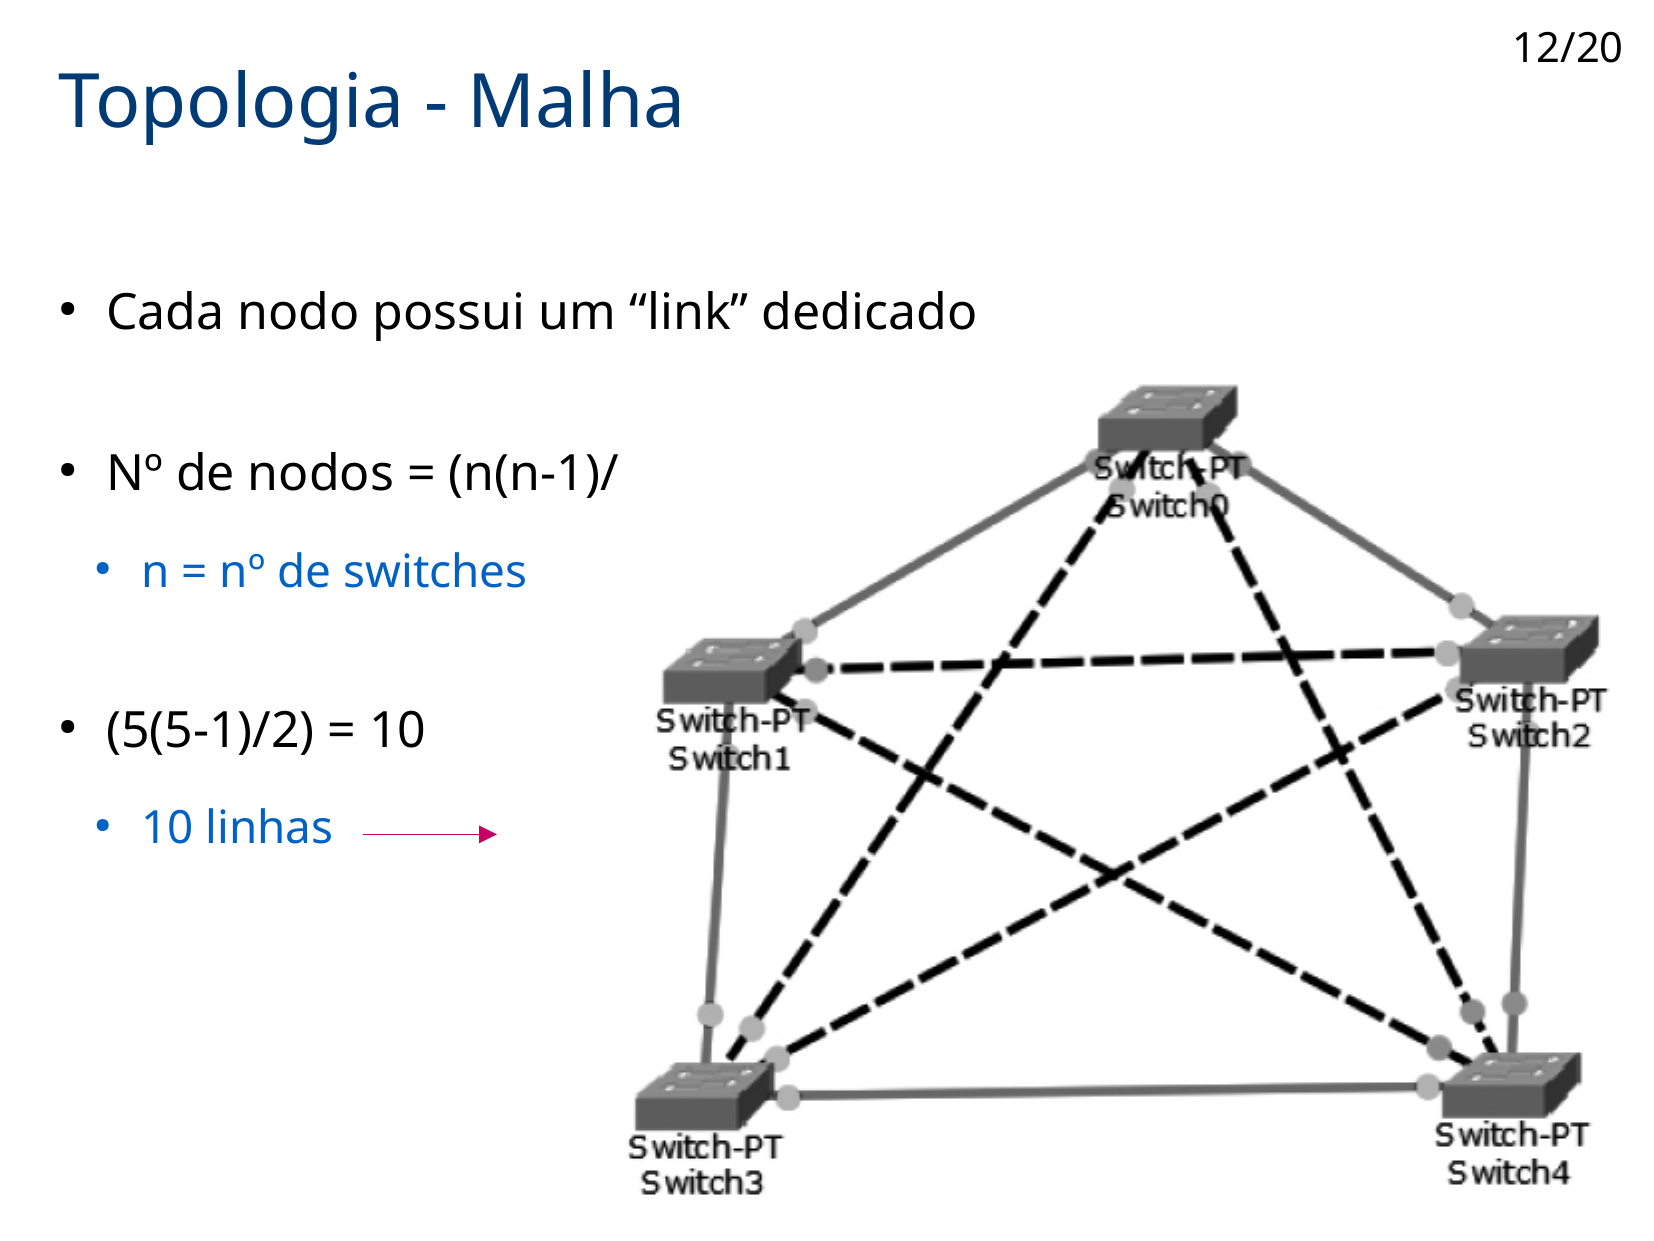

12
# Topologia - Malha
Cada nodo possui um “link” dedicado
Nº de nodos = (n(n-1)/2)
n = nº de switches
(5(5-1)/2) = 10
10 linhas